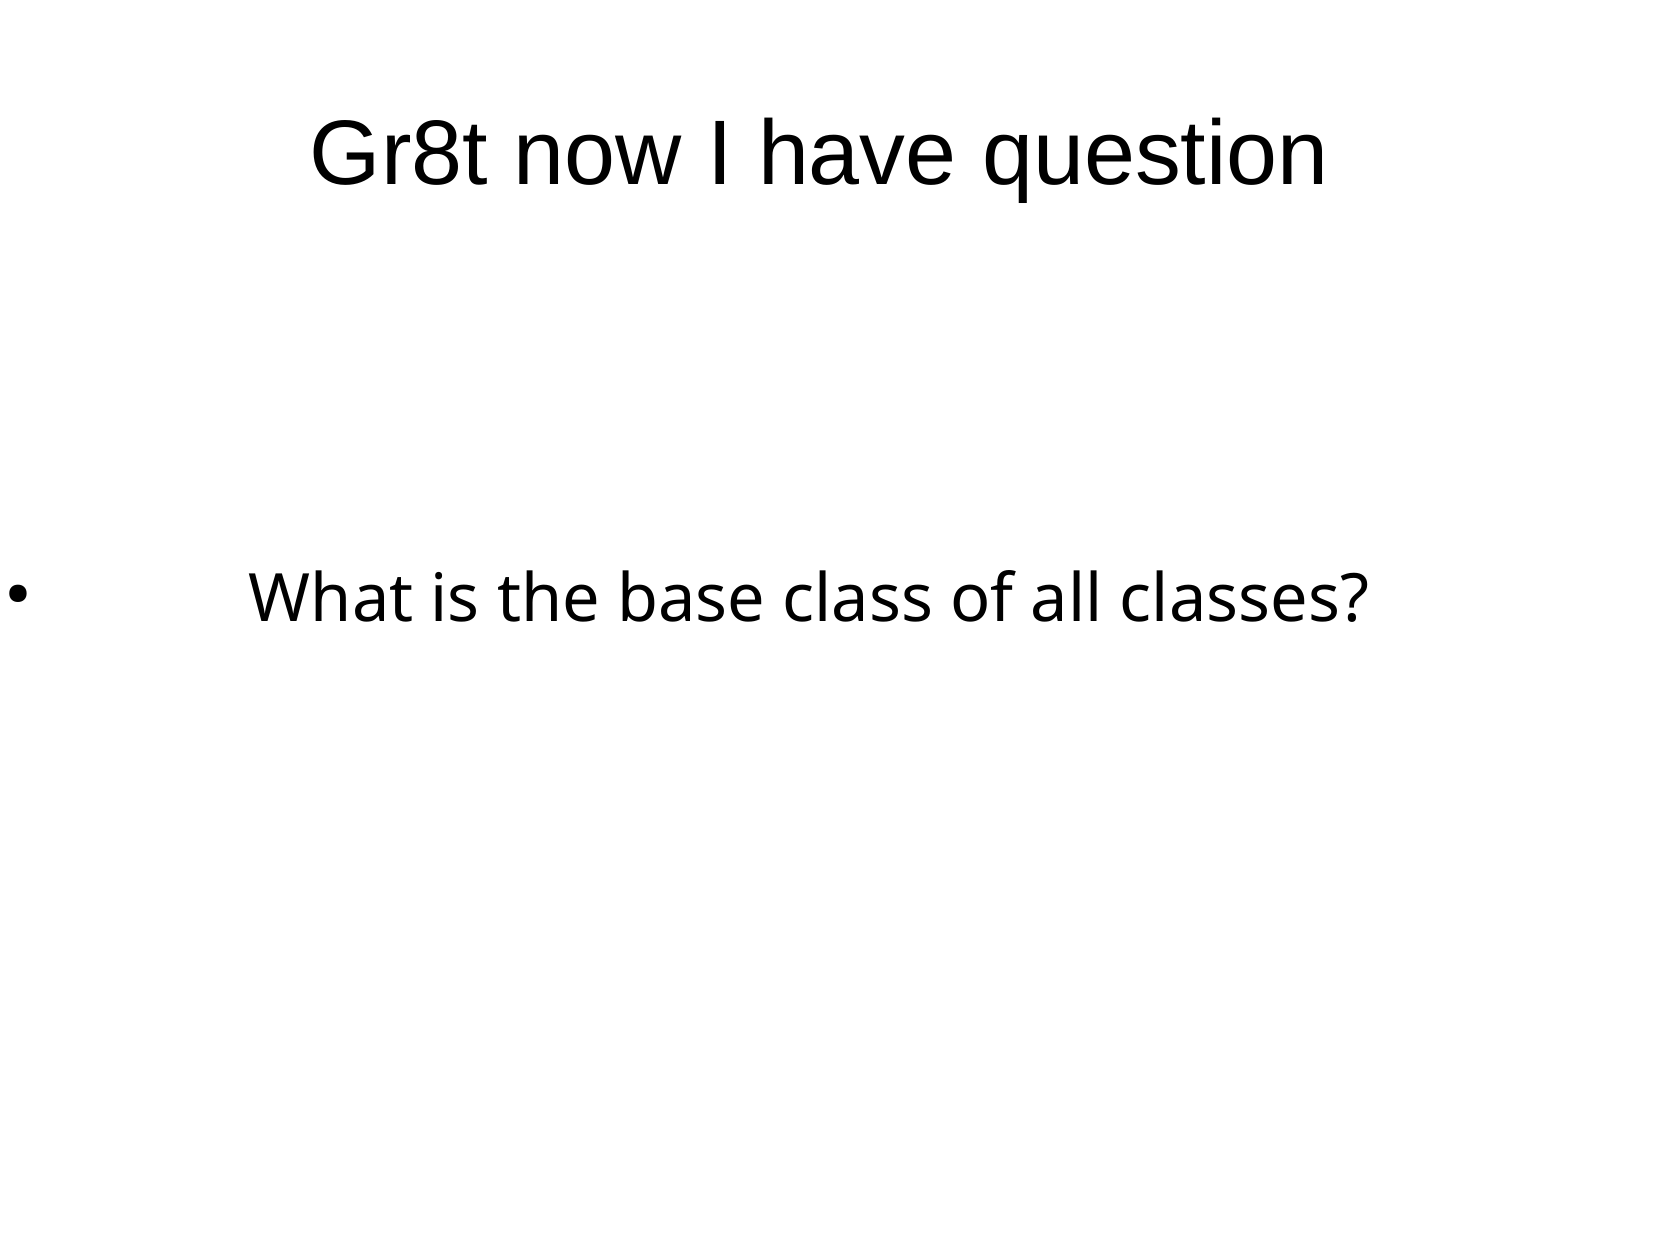

# Gr8t now I have question
 What is the base class of all classes?